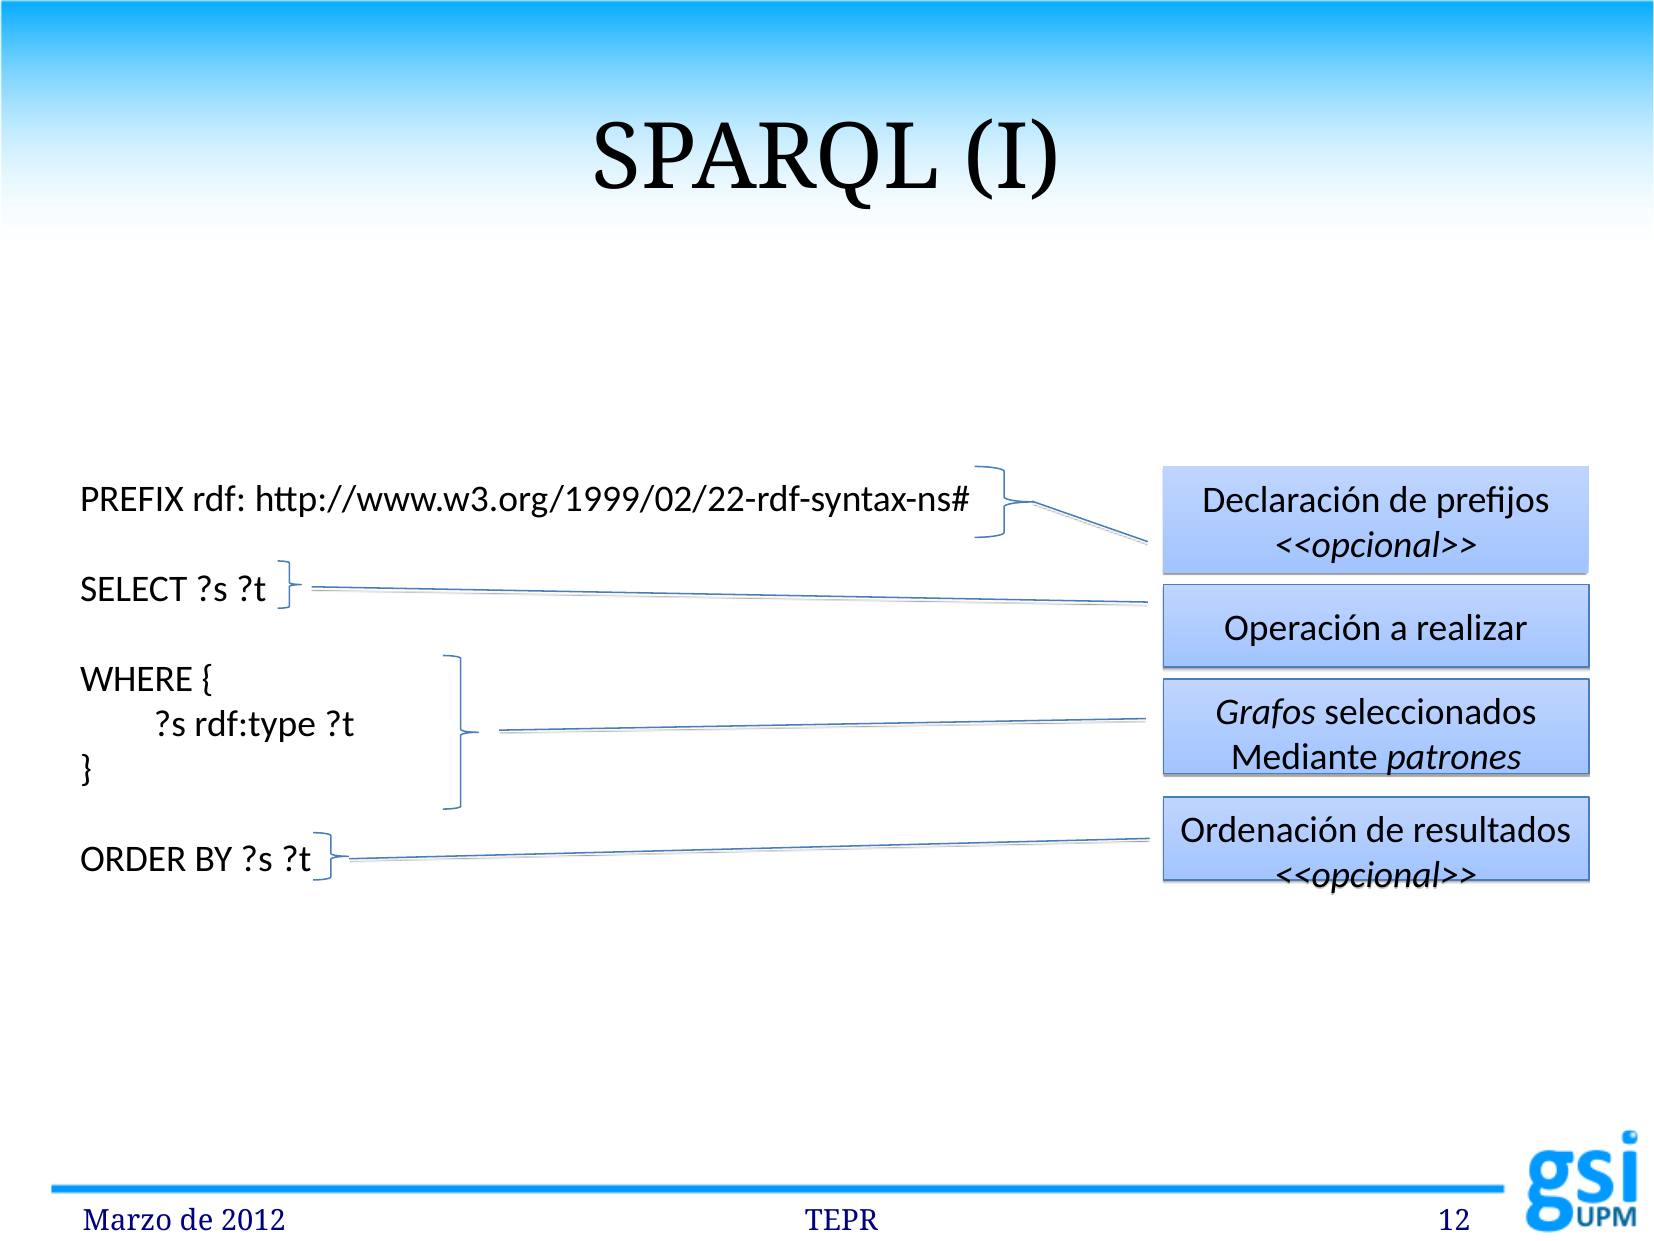

# SPARQL (I)
PREFIX rdf: http://www.w3.org/1999/02/22-rdf-syntax-ns#
SELECT ?s ?t
WHERE {
	?s rdf:type ?t
}
ORDER BY ?s ?t
Declaración de prefijos
<<opcional>>
Operación a realizar
Grafos seleccionados
Mediante patrones
Ordenación de resultados
<<opcional>>
Marzo de 2012
TEPR
12